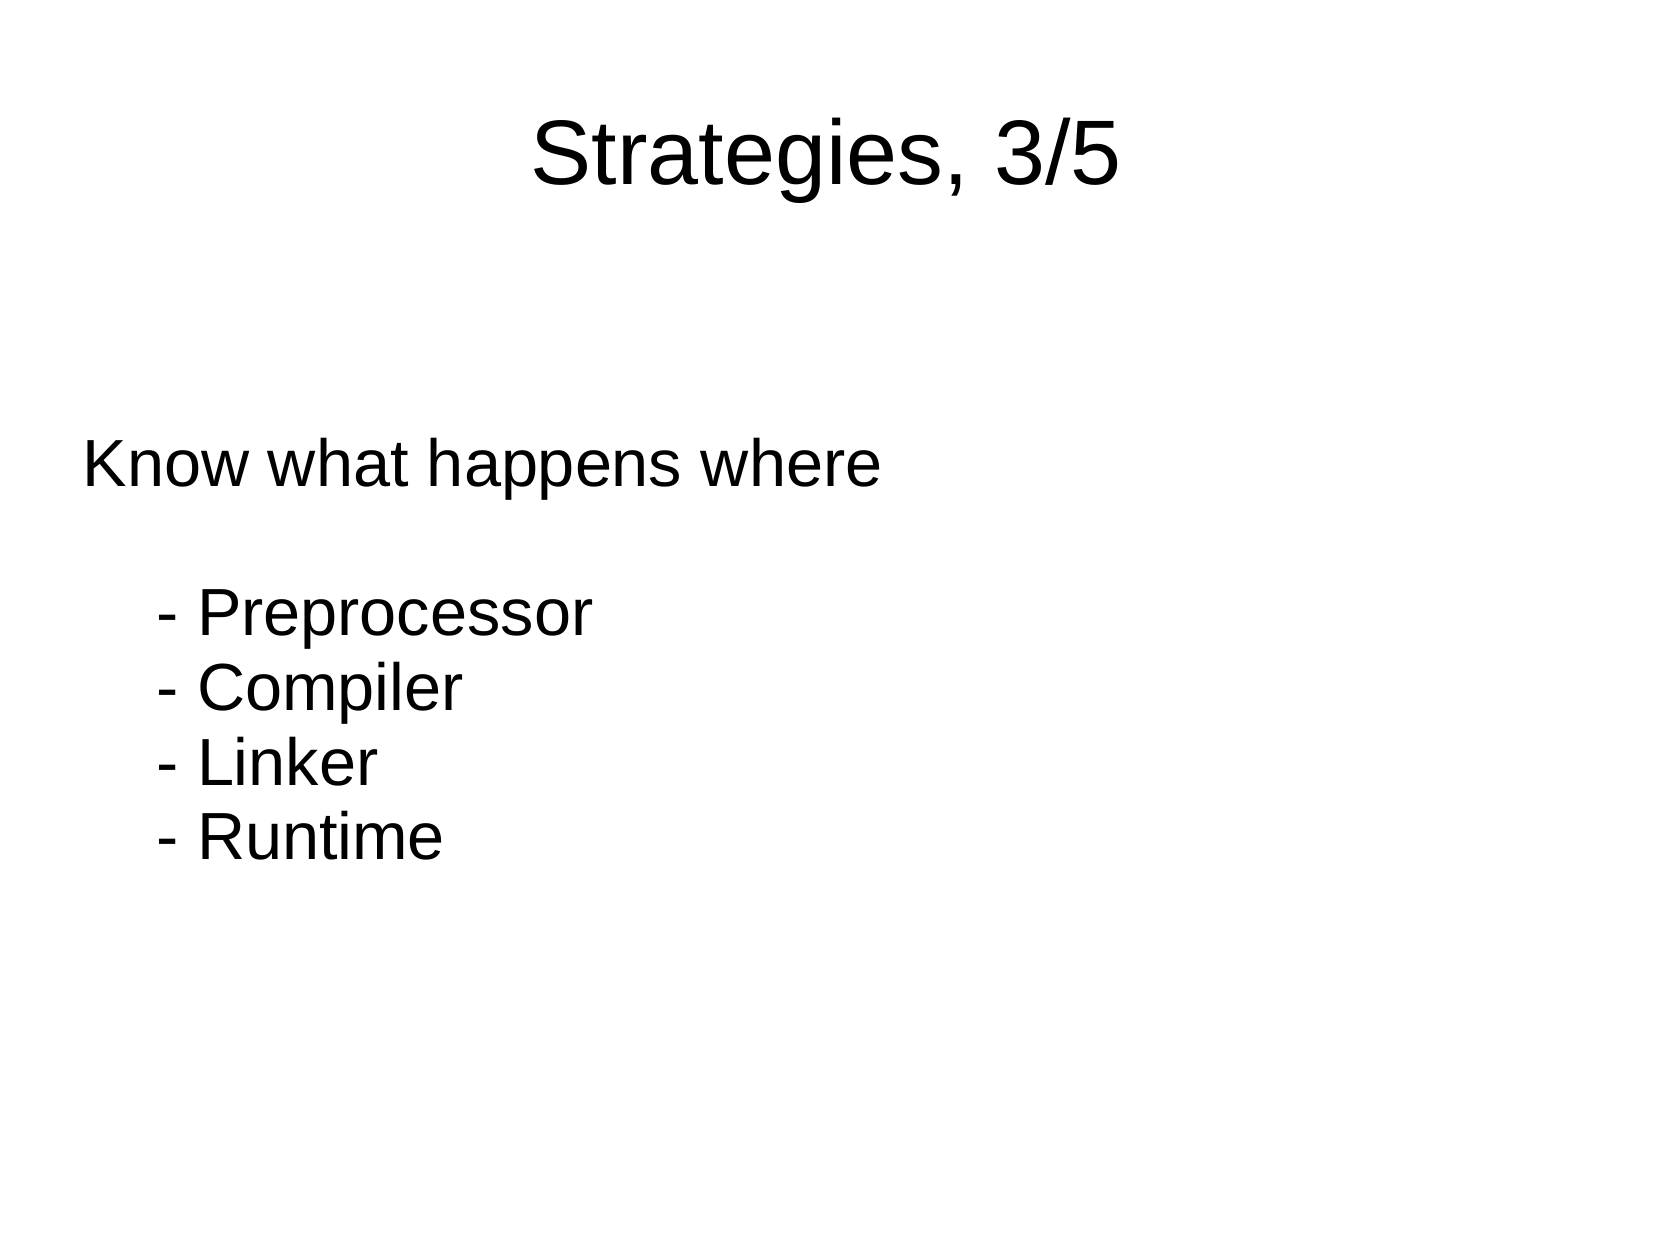

# Strategies, 3/5
Know what happens where
	- Preprocessor
	- Compiler
	- Linker
	- Runtime